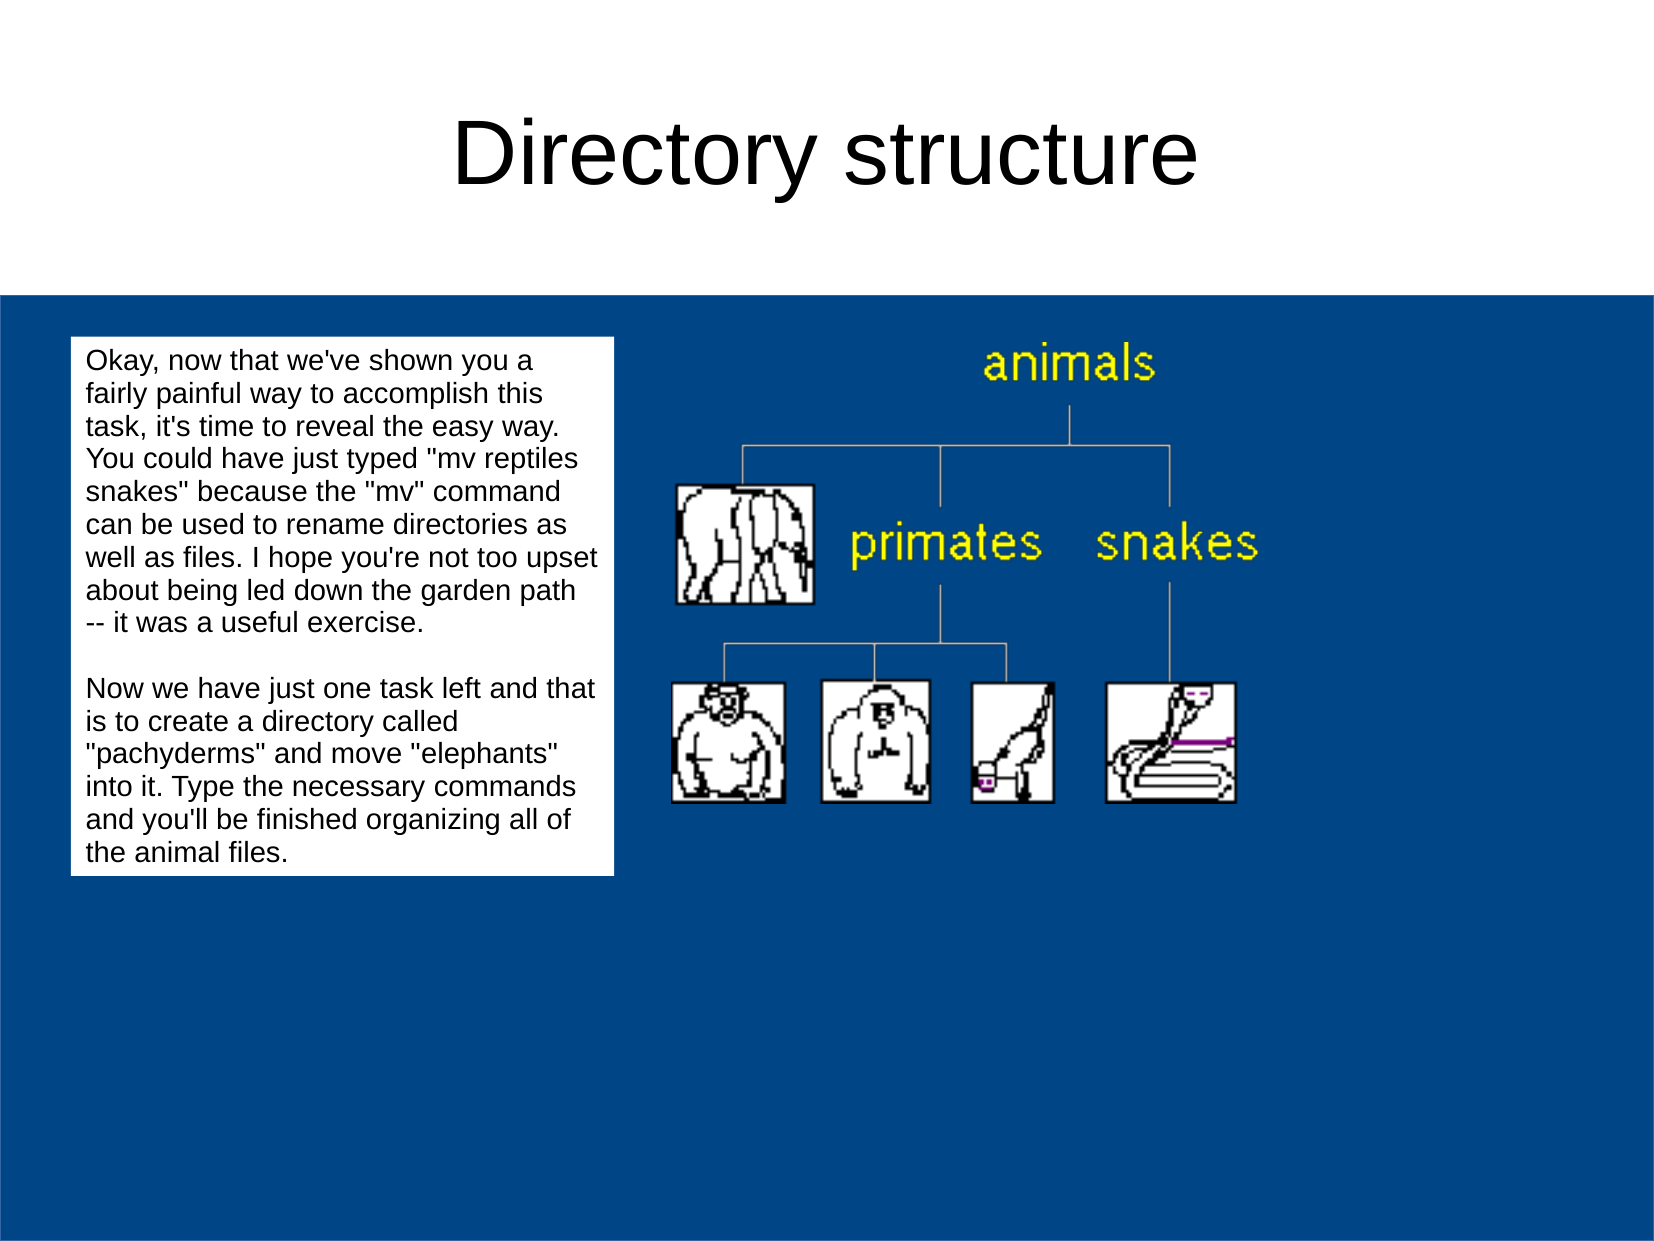

# Directory structure
Okay, now that we've shown you a fairly painful way to accomplish this task, it's time to reveal the easy way. You could have just typed "mv reptiles snakes" because the "mv" command can be used to rename directories as well as files. I hope you're not too upset about being led down the garden path -- it was a useful exercise.
Now we have just one task left and that is to create a directory called "pachyderms" and move "elephants" into it. Type the necessary commands and you'll be finished organizing all of the animal files.